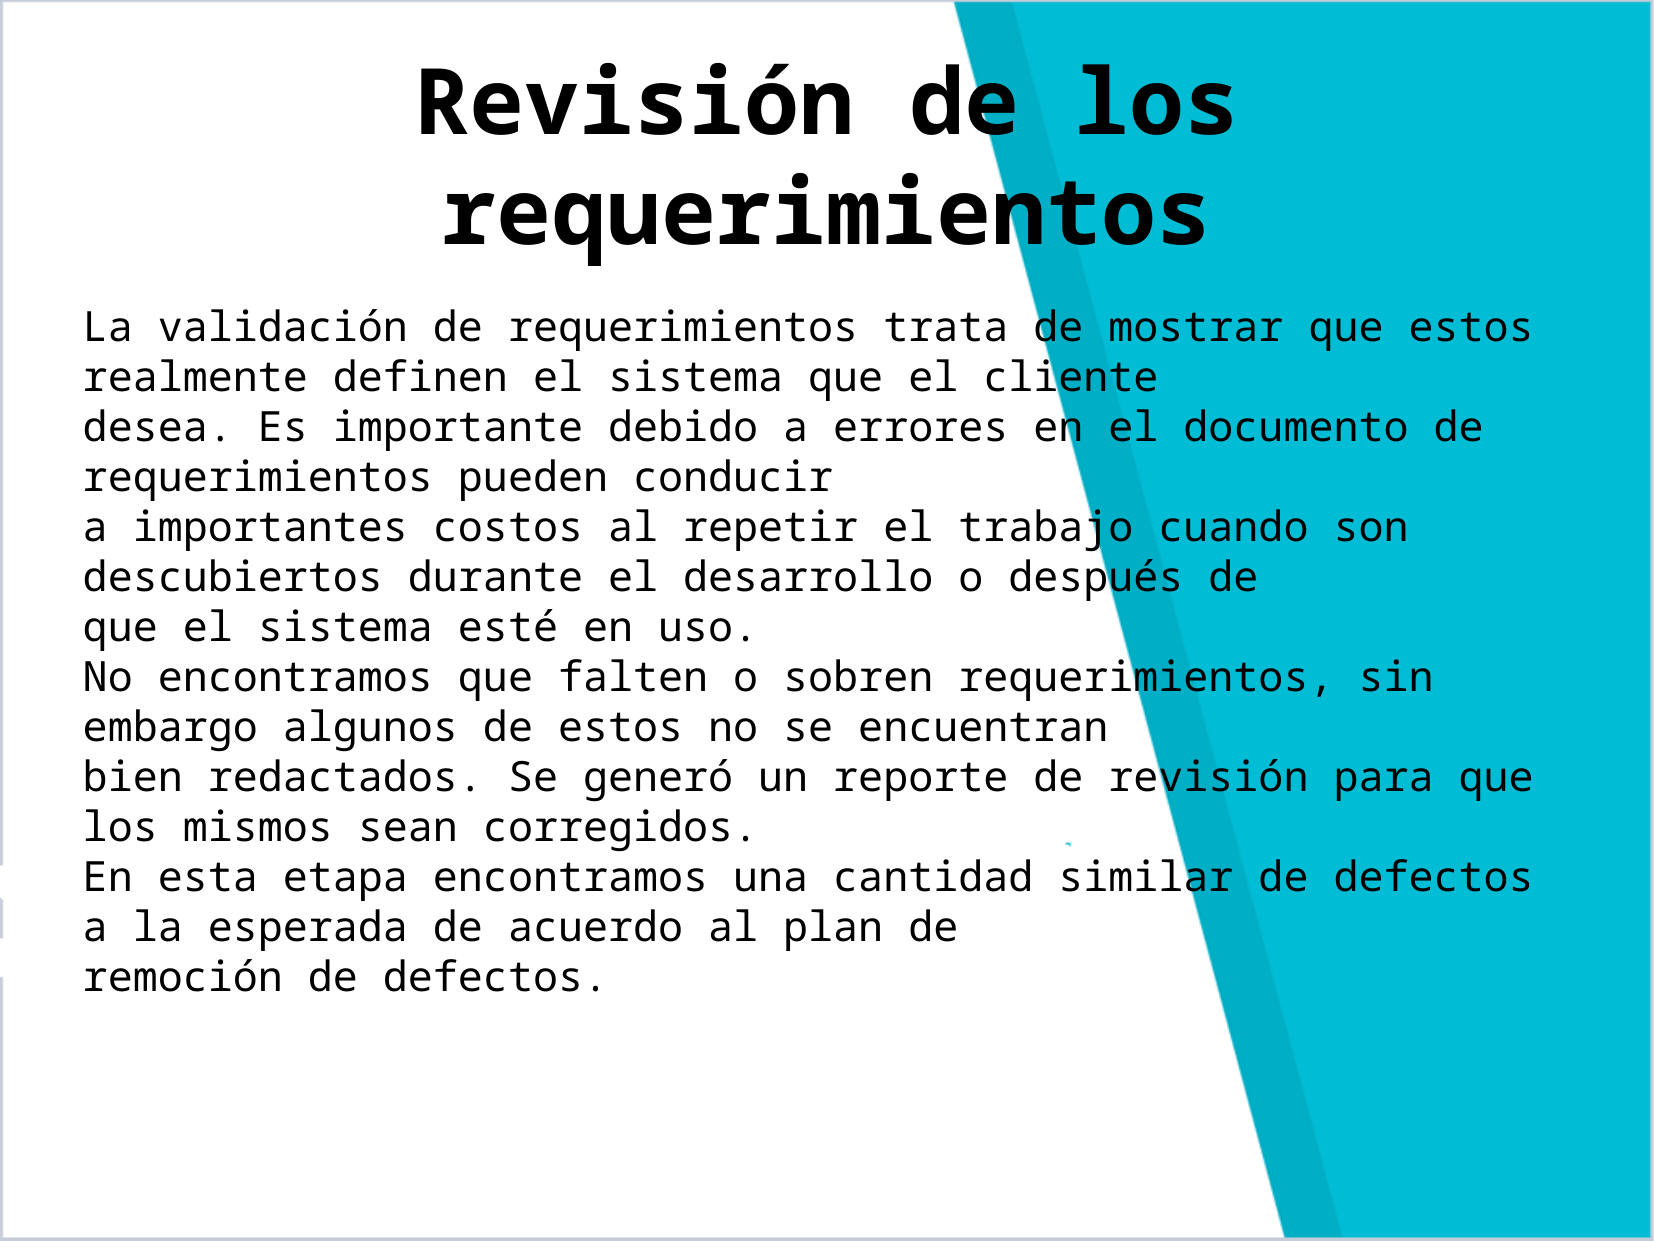

Revisión de los requerimientos
La validación de requerimientos trata de mostrar que estos realmente definen el sistema que el cliente
desea. Es importante debido a errores en el documento de requerimientos pueden conducir
a importantes costos al repetir el trabajo cuando son descubiertos durante el desarrollo o después de
que el sistema esté en uso.
No encontramos que falten o sobren requerimientos, sin embargo algunos de estos no se encuentran
bien redactados. Se generó un reporte de revisión para que los mismos sean corregidos.
En esta etapa encontramos una cantidad similar de defectos a la esperada de acuerdo al plan de
remoción de defectos.